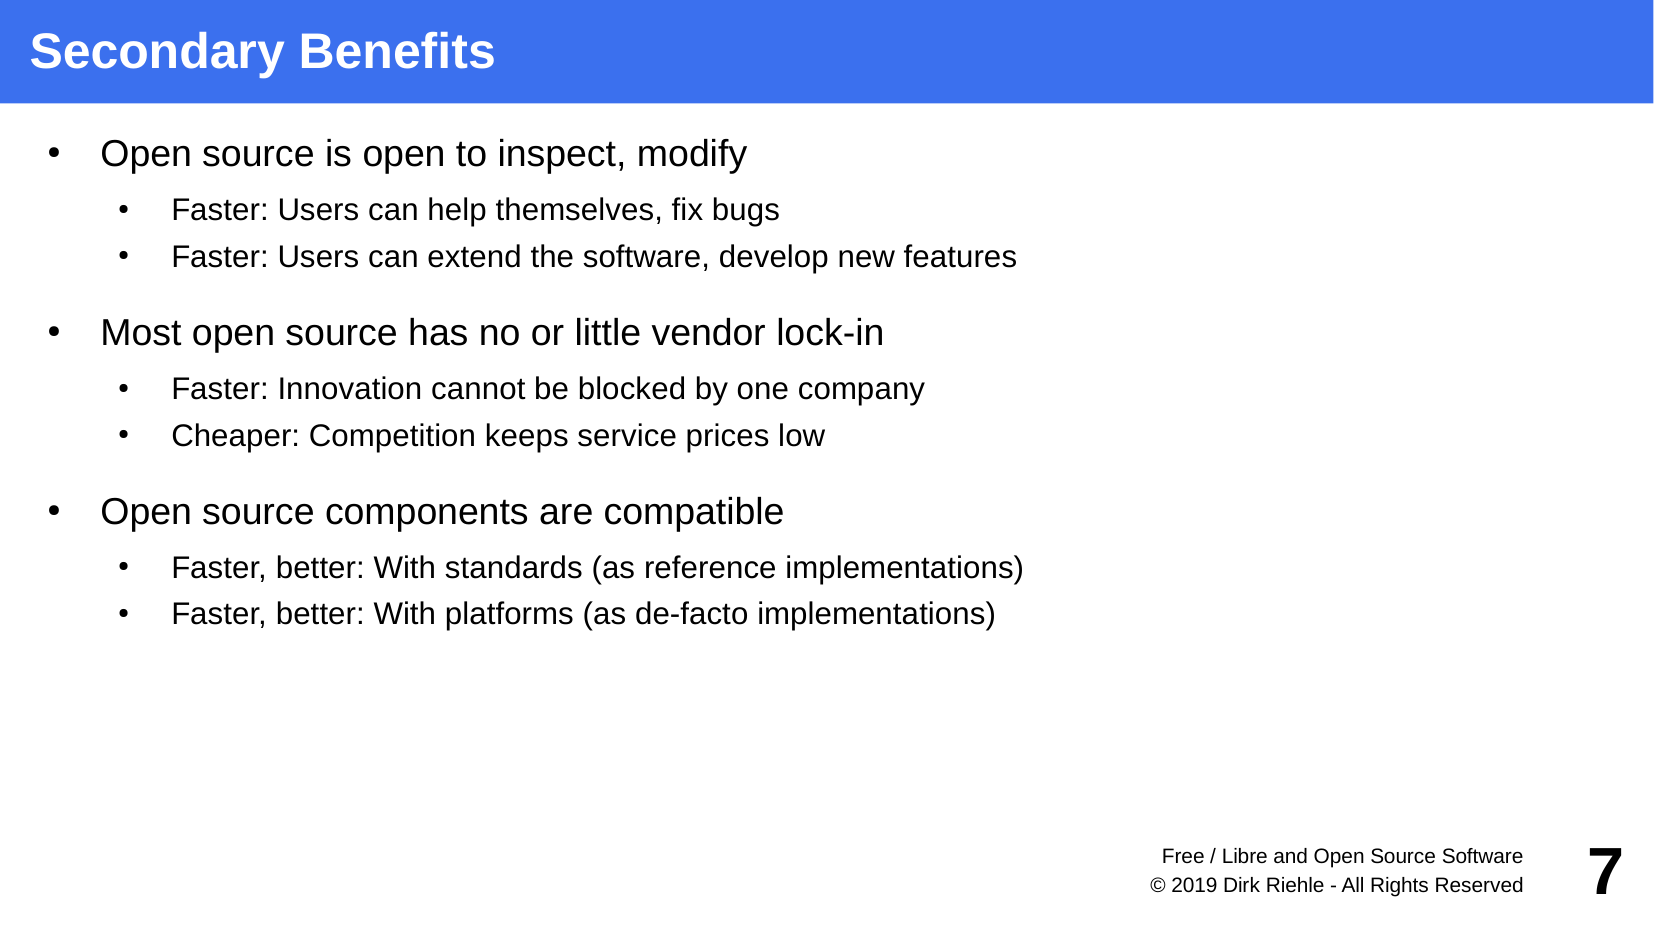

# Secondary Benefits
Open source is open to inspect, modify
Faster: Users can help themselves, fix bugs
Faster: Users can extend the software, develop new features
Most open source has no or little vendor lock-in
Faster: Innovation cannot be blocked by one company
Cheaper: Competition keeps service prices low
Open source components are compatible
Faster, better: With standards (as reference implementations)
Faster, better: With platforms (as de-facto implementations)
Free / Libre and Open Source Software
7
© 2019 Dirk Riehle - All Rights Reserved